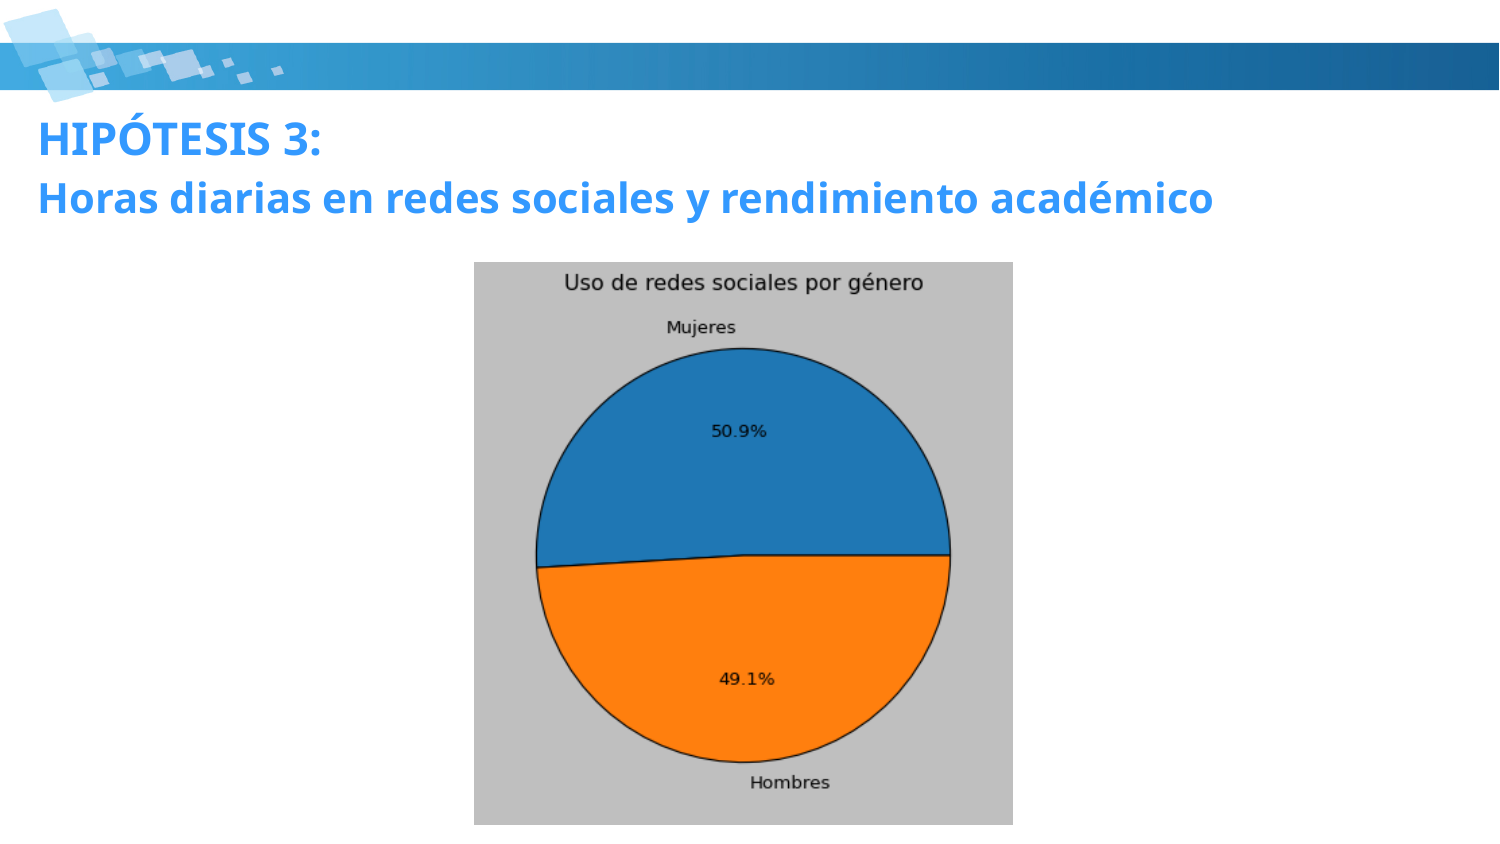

# HIPÓTESIS 3: Horas diarias en redes sociales y rendimiento académico